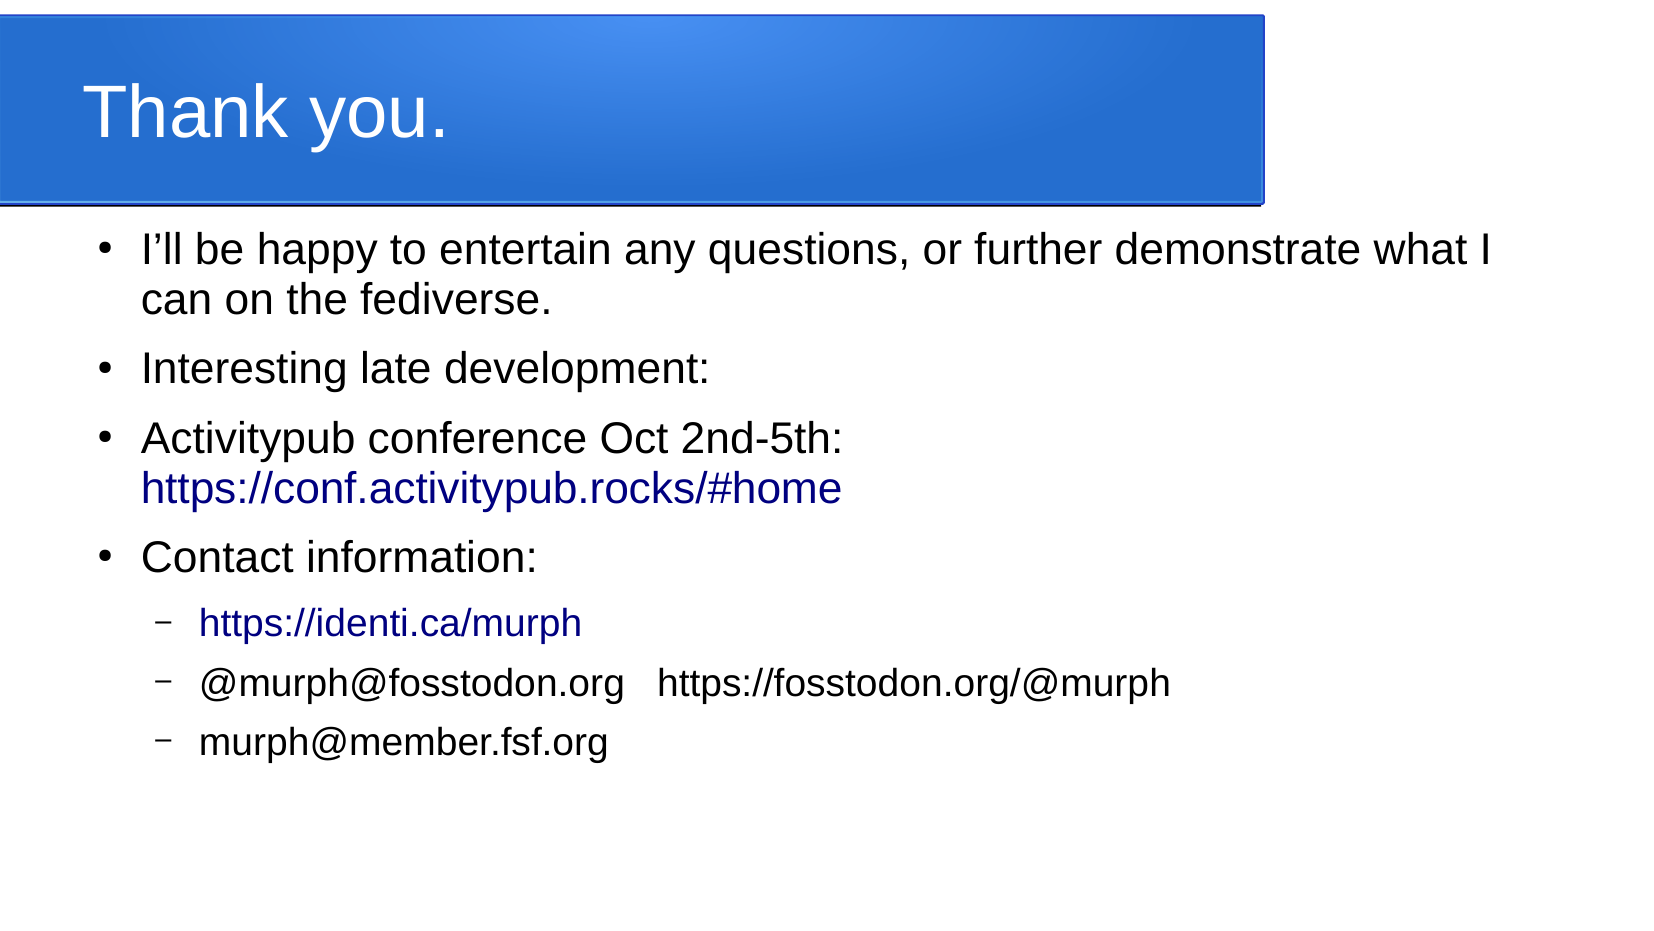

# Thank you.
I’ll be happy to entertain any questions, or further demonstrate what I can on the fediverse.
Interesting late development:
Activitypub conference Oct 2nd-5th: https://conf.activitypub.rocks/#home
Contact information:
https://identi.ca/murph
@murph@fosstodon.org https://fosstodon.org/@murph
murph@member.fsf.org